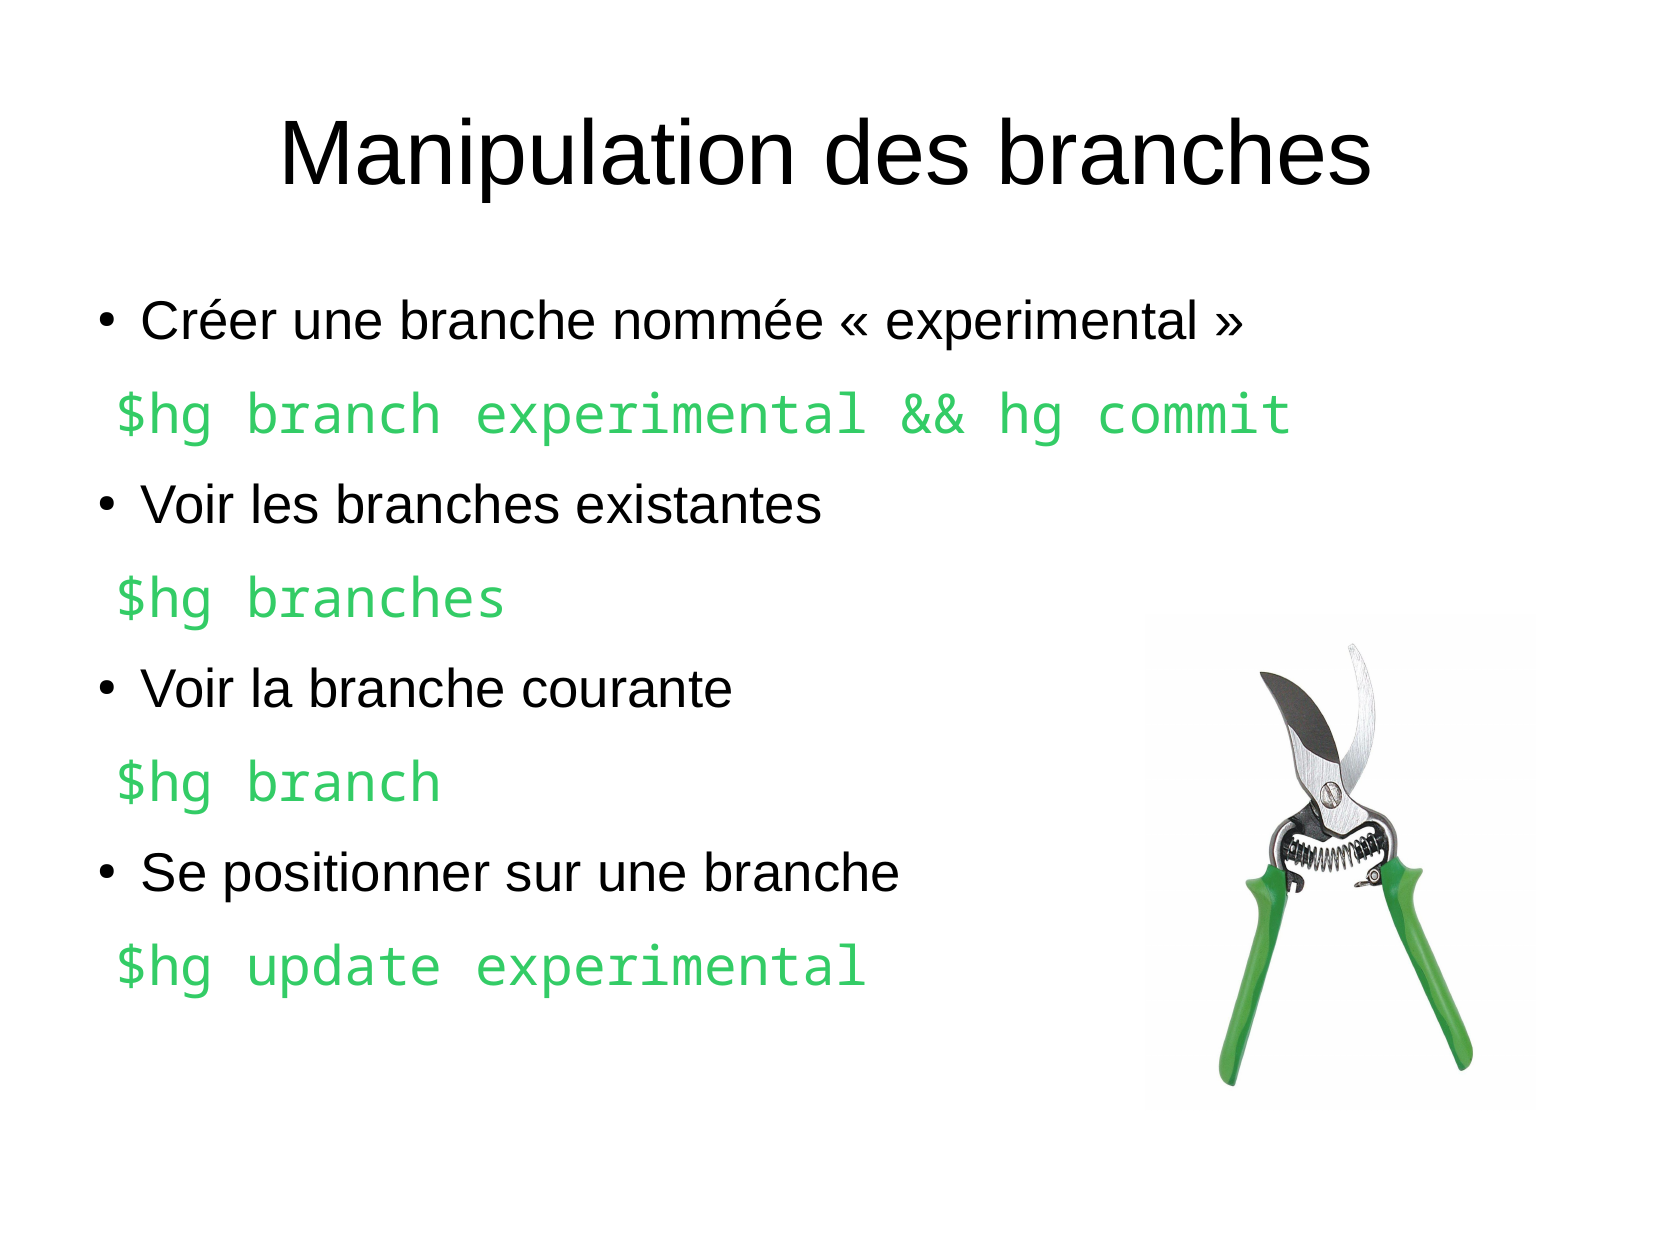

# Manipulation des branches
Créer une branche nommée « experimental »
 $hg branch experimental && hg commit
Voir les branches existantes
 $hg branches
Voir la branche courante
 $hg branch
Se positionner sur une branche
 $hg update experimental